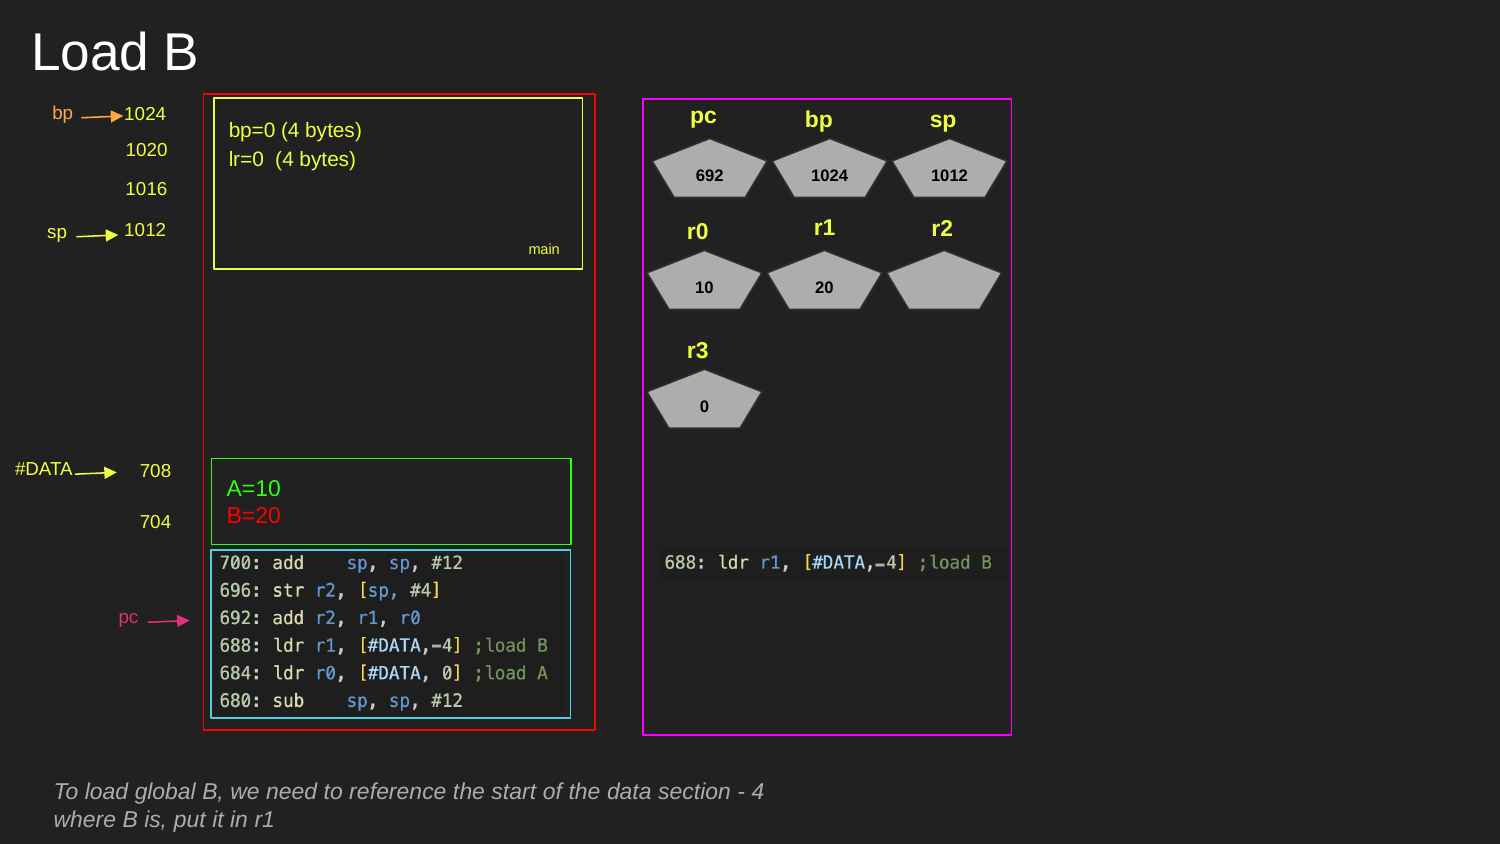

# Load B
bp
pc
1024
bp
sp
bp=0 (4 bytes)
lr=0 (4 bytes)
1020
692
1024
1012
1016
r1
r2
r0
1012
sp
main
10
20
r3
0
#DATA
708
A=10
B=20
704
-
pc
-
To load global B, we need to reference the start of the data section - 4 where B is, put it in r1